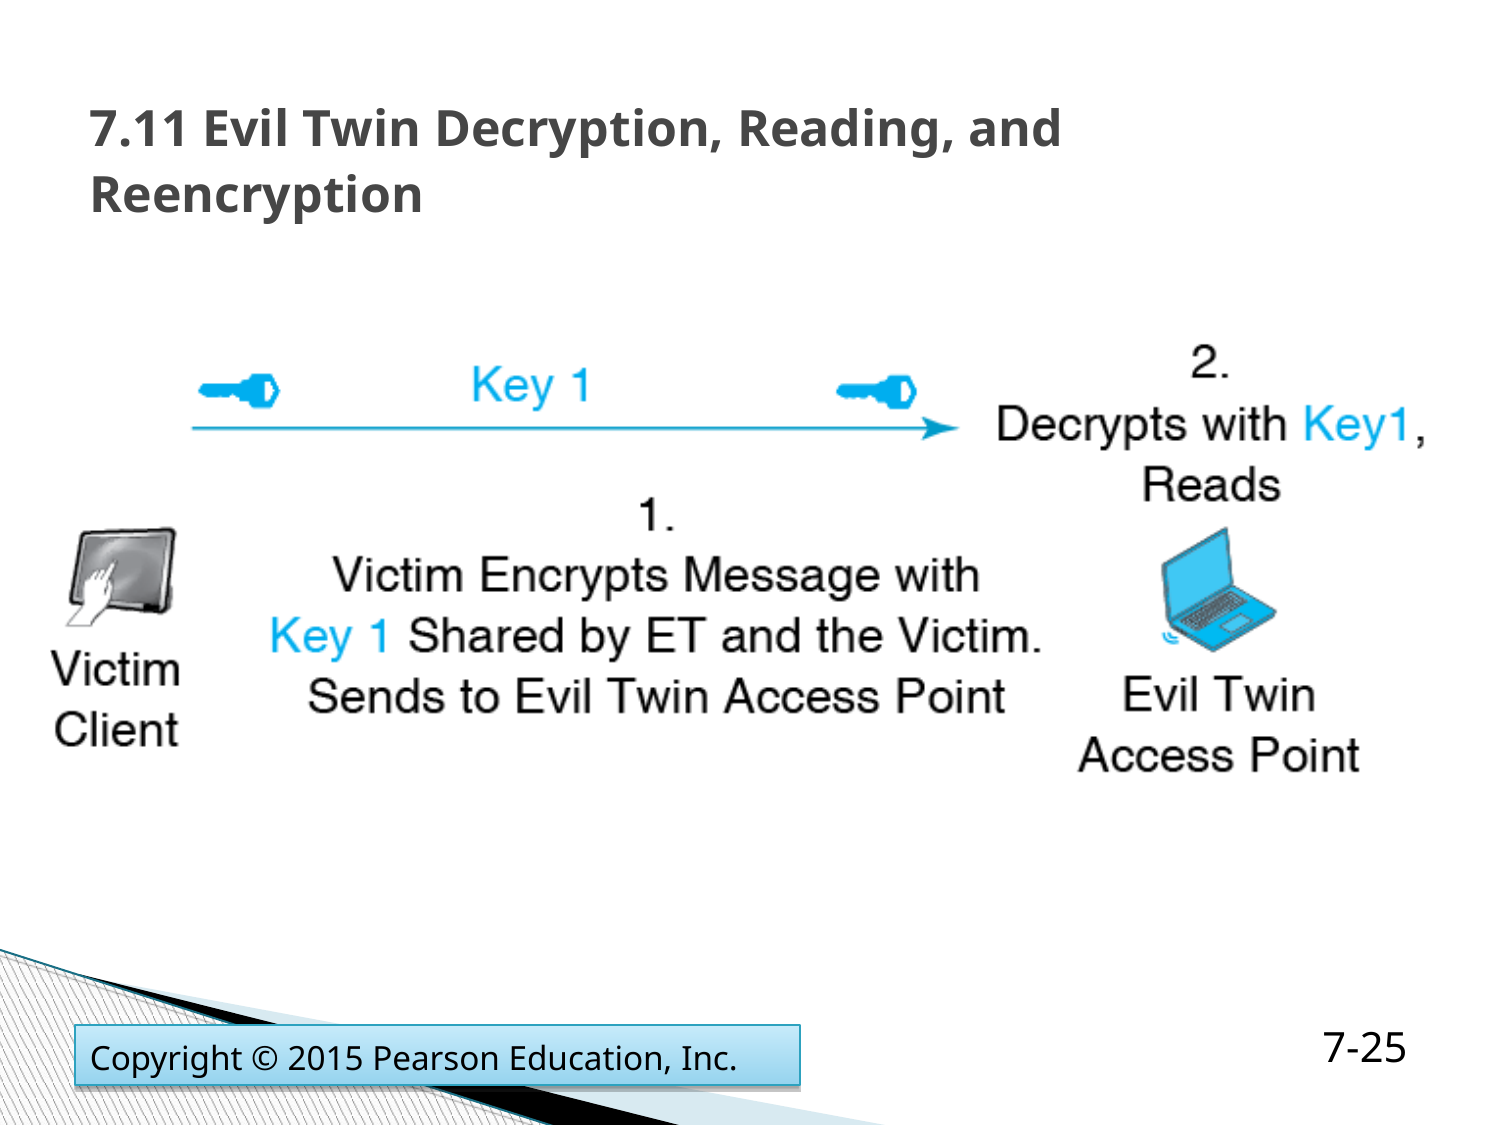

# 7.11 Evil Twin Decryption, Reading, and Reencryption
Copyright © 2015 Pearson Education, Inc.